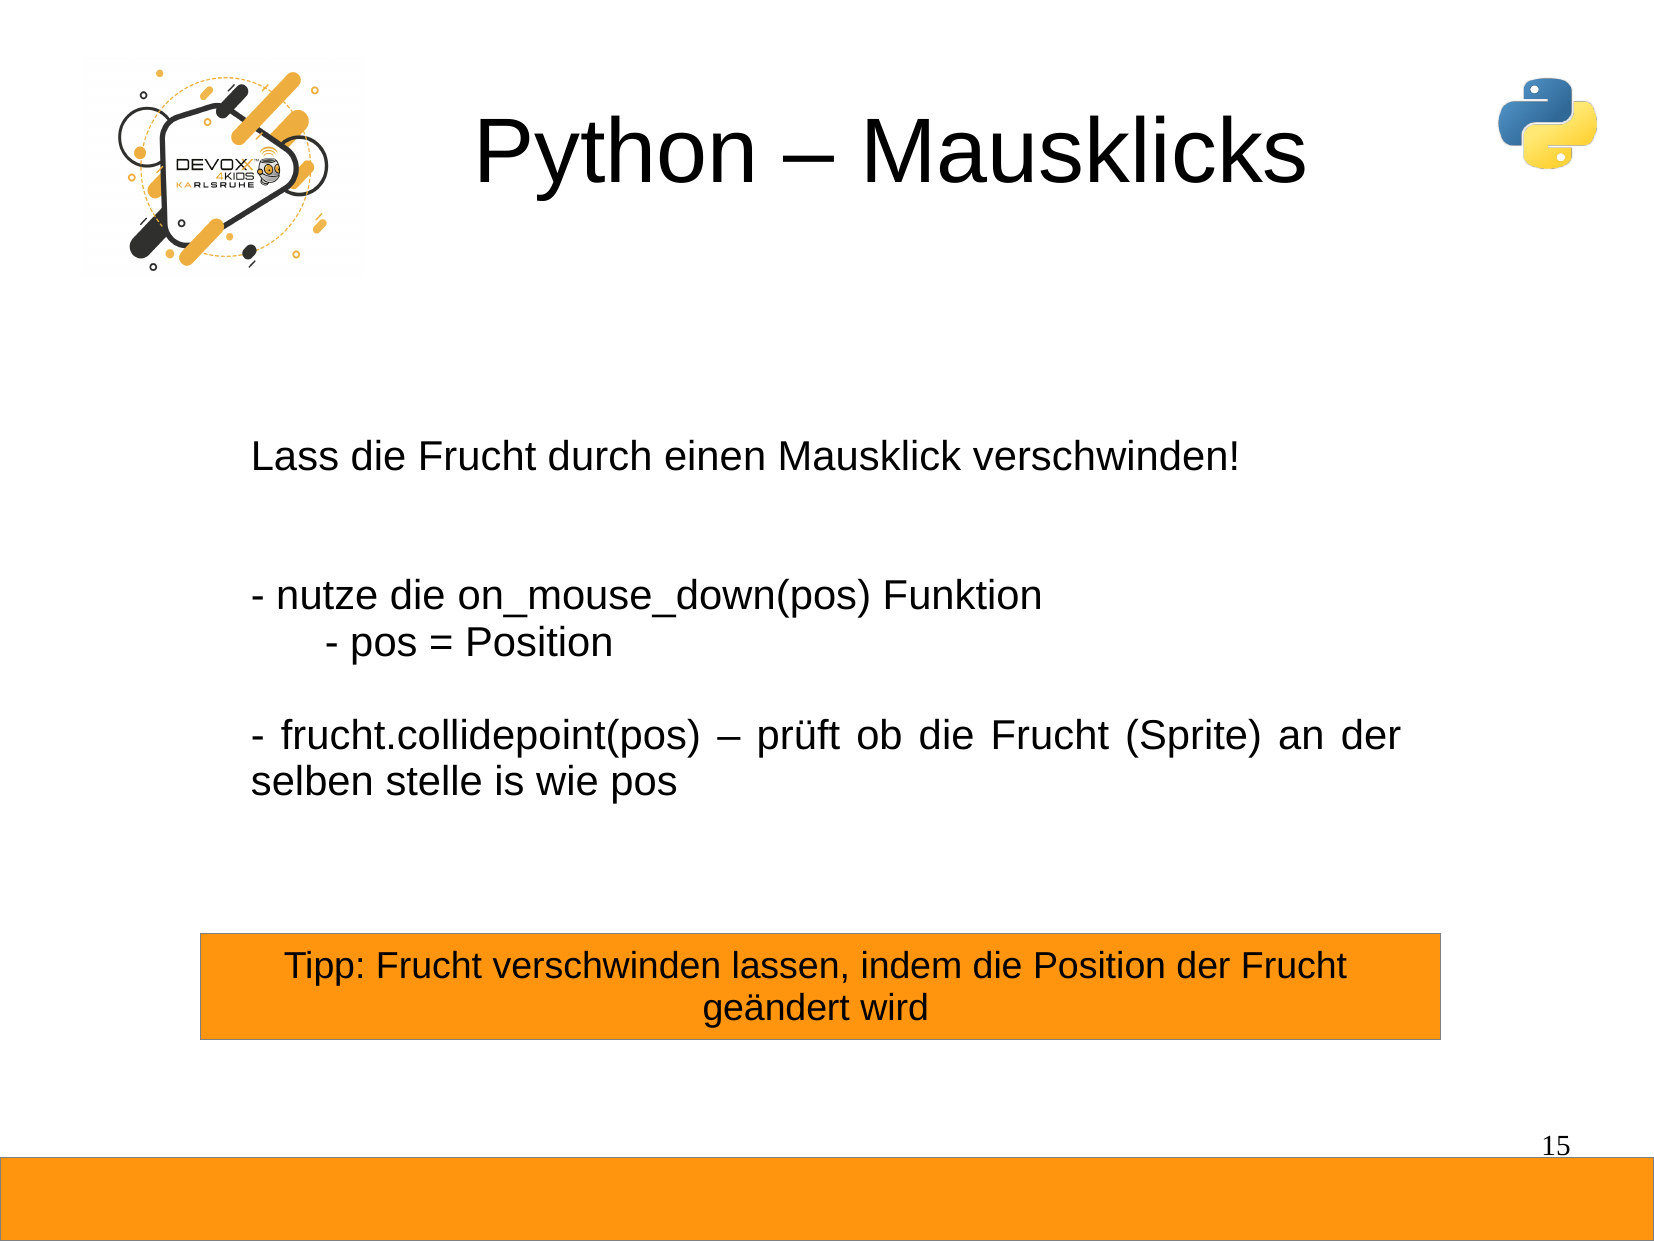

# Python – Mausklicks
Lass die Frucht durch einen Mausklick verschwinden!
- nutze die on_mouse_down(pos) Funktion
	- pos = Position
- frucht.collidepoint(pos) – prüft ob die Frucht (Sprite) an der selben stelle is wie pos
Tipp: Frucht verschwinden lassen, indem die Position der Frucht
geändert wird
15